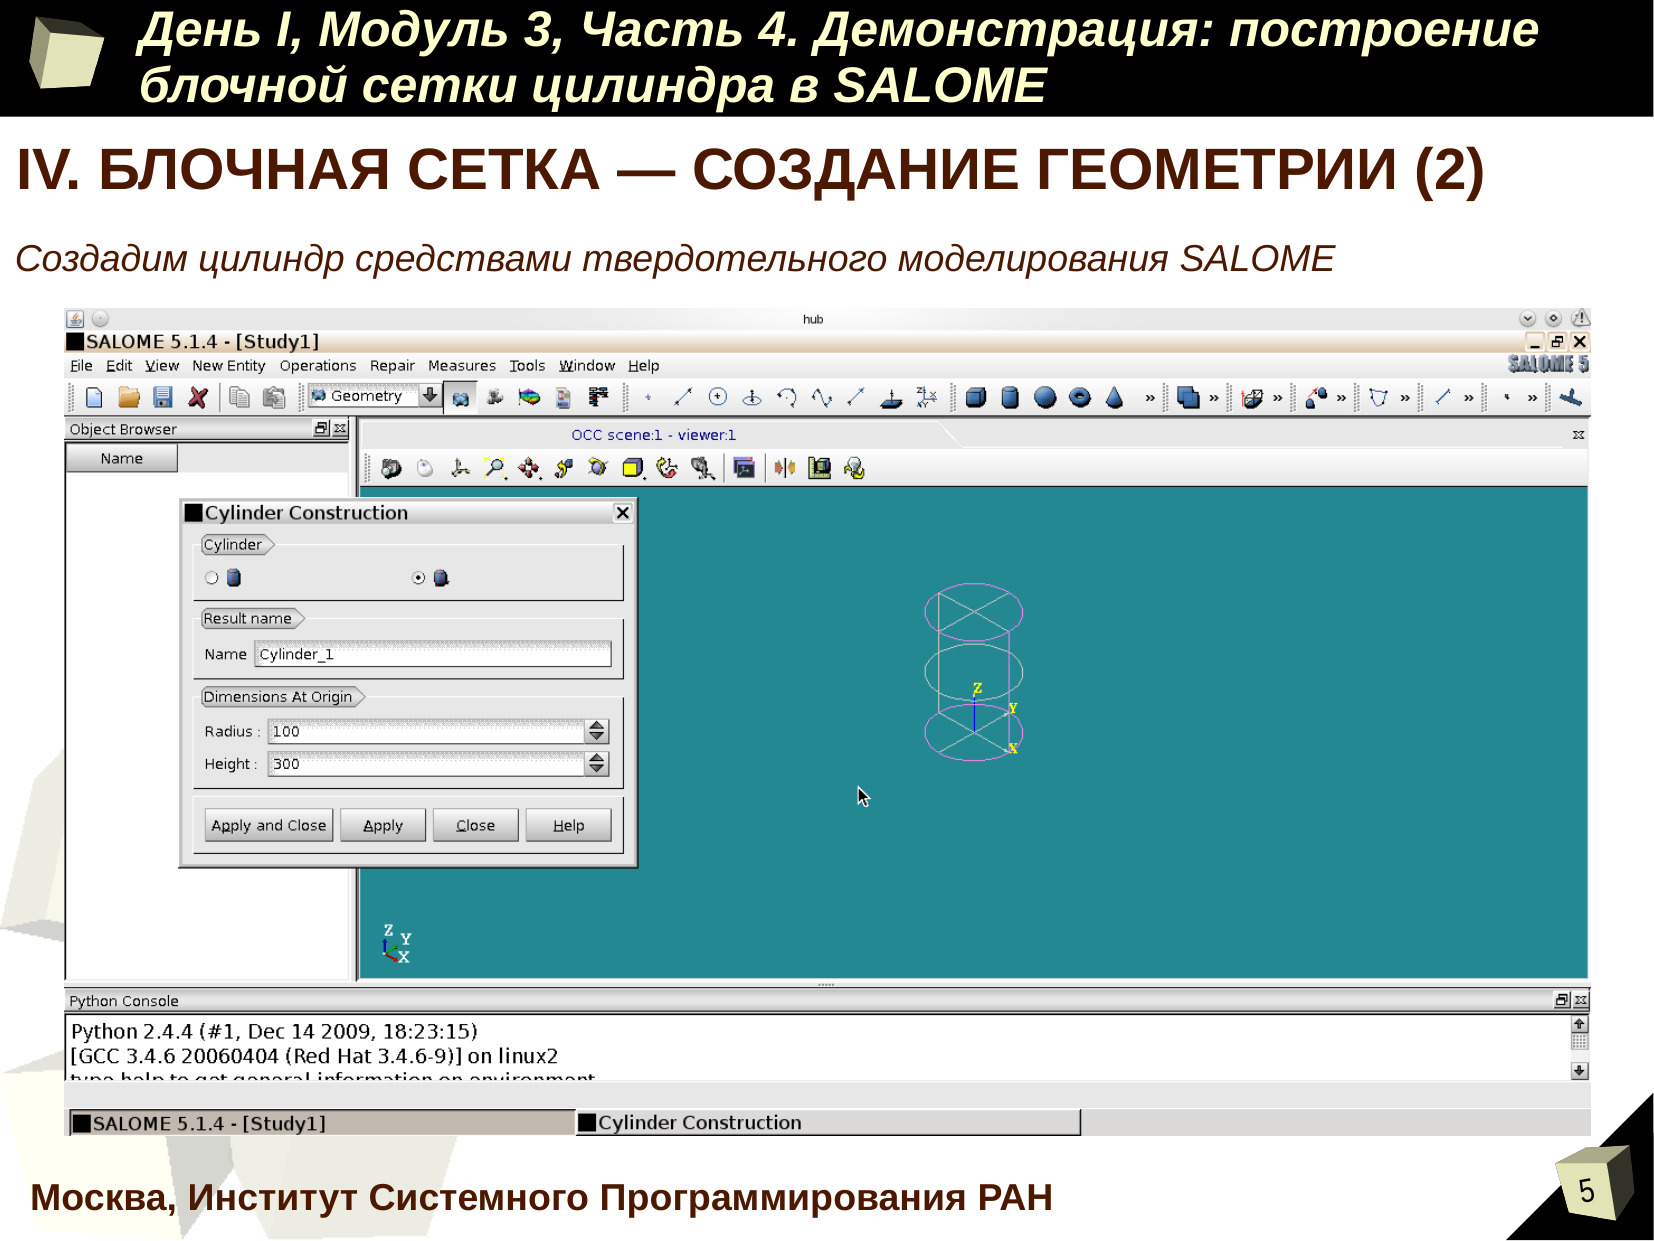

IV. БЛОЧНАЯ СЕТКА — СОЗДАНИЕ ГЕОМЕТРИИ (2)
Создадим цилиндр средствами твердотельного моделирования SALOME